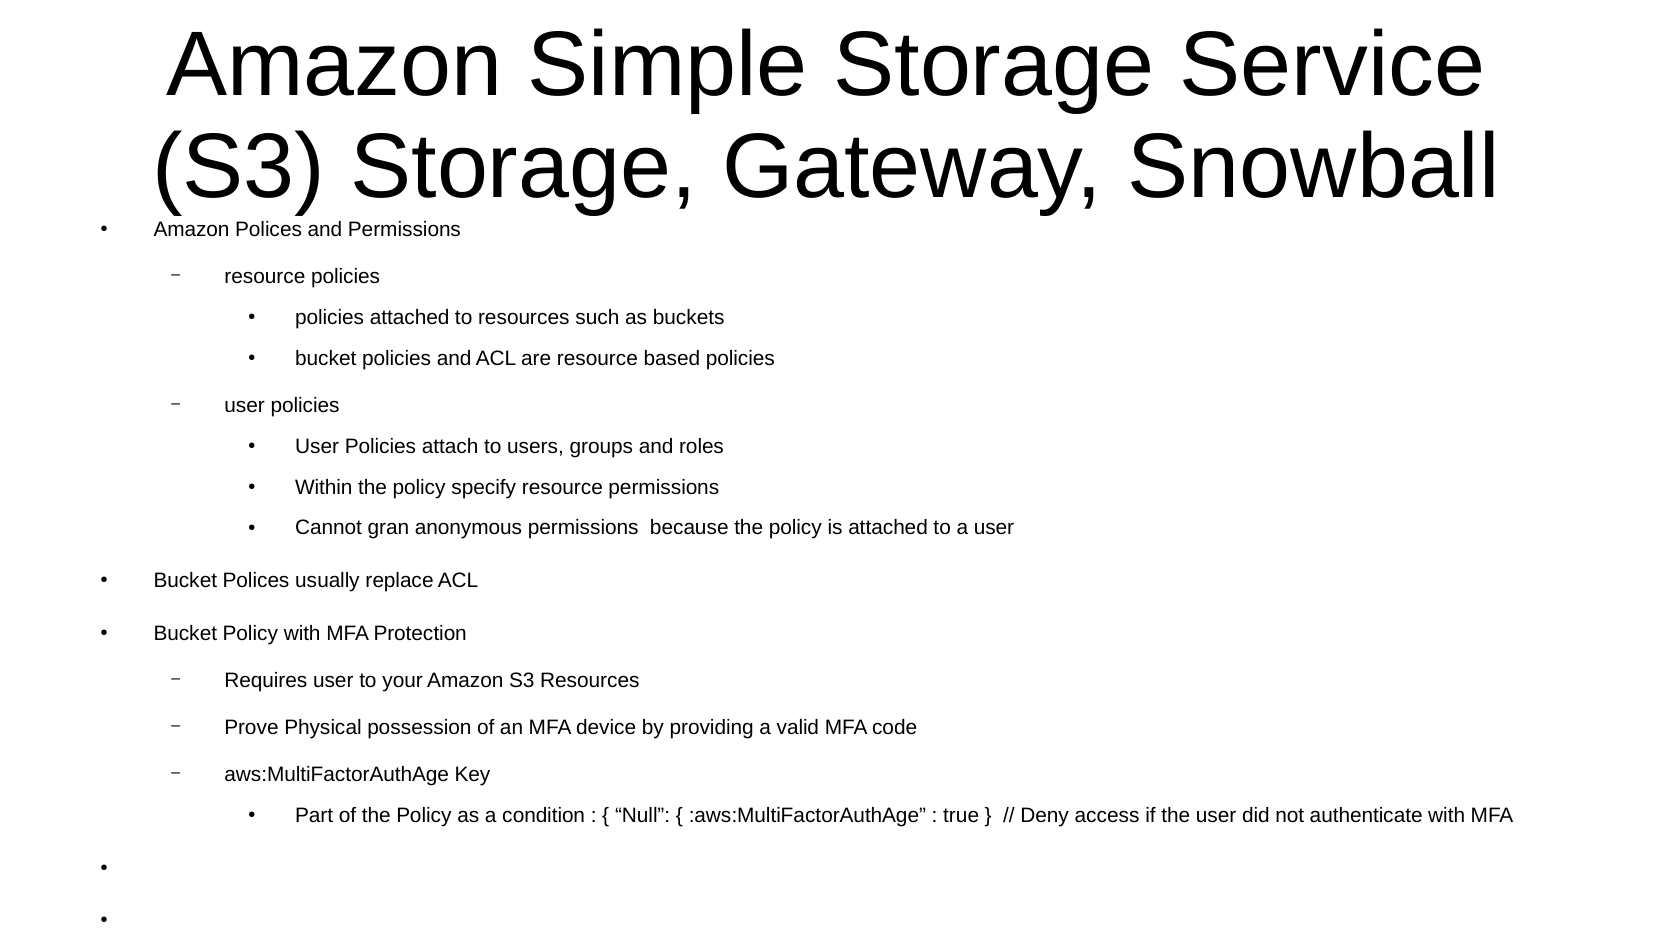

# Amazon Simple Storage Service (S3) Storage, Gateway, Snowball
Amazon Polices and Permissions
resource policies
policies attached to resources such as buckets
bucket policies and ACL are resource based policies
user policies
User Policies attach to users, groups and roles
Within the policy specify resource permissions
Cannot gran anonymous permissions because the policy is attached to a user
Bucket Polices usually replace ACL
Bucket Policy with MFA Protection
Requires user to your Amazon S3 Resources
Prove Physical possession of an MFA device by providing a valid MFA code
aws:MultiFactorAuthAge Key
Part of the Policy as a condition : { “Null”: { :aws:MultiFactorAuthAge” : true } // Deny access if the user did not authenticate with MFA